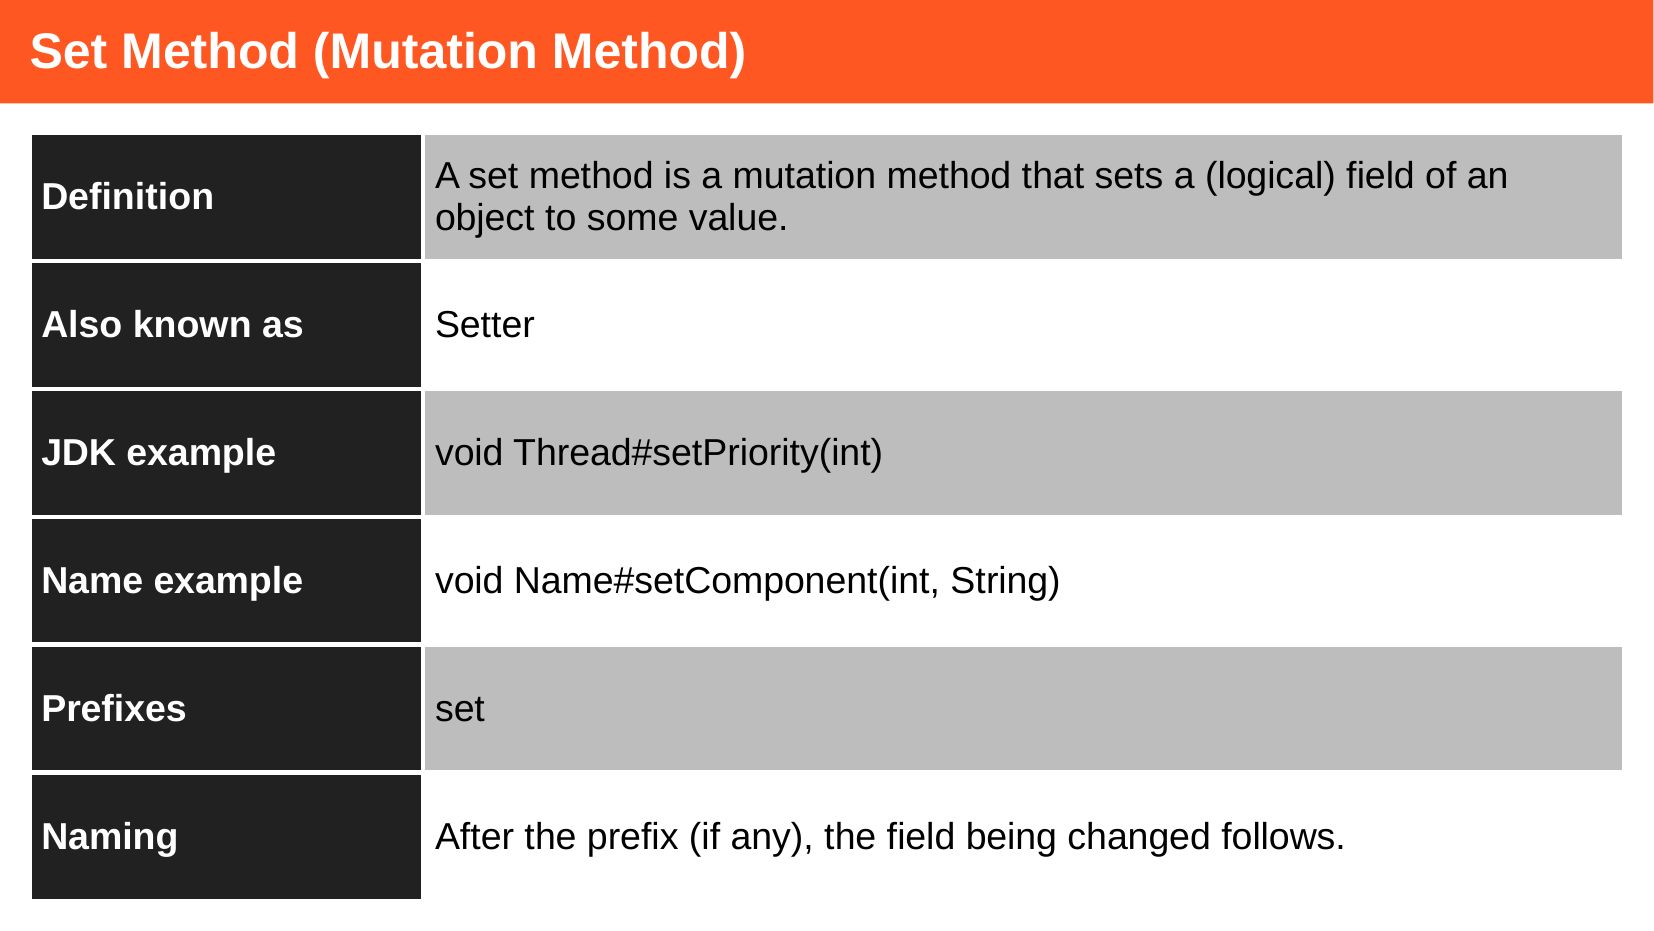

# Set Method (Mutation Method)
| Definition | A set method is a mutation method that sets a (logical) field of an object to some value. |
| --- | --- |
| Also known as | Setter |
| JDK example | void Thread#setPriority(int) |
| Name example | void Name#setComponent(int, String) |
| Prefixes | set |
| Naming | After the prefix (if any), the field being changed follows. |
Advanced Design and Programming
19
© 2022 Dirk Riehle - Some Rights Reserved